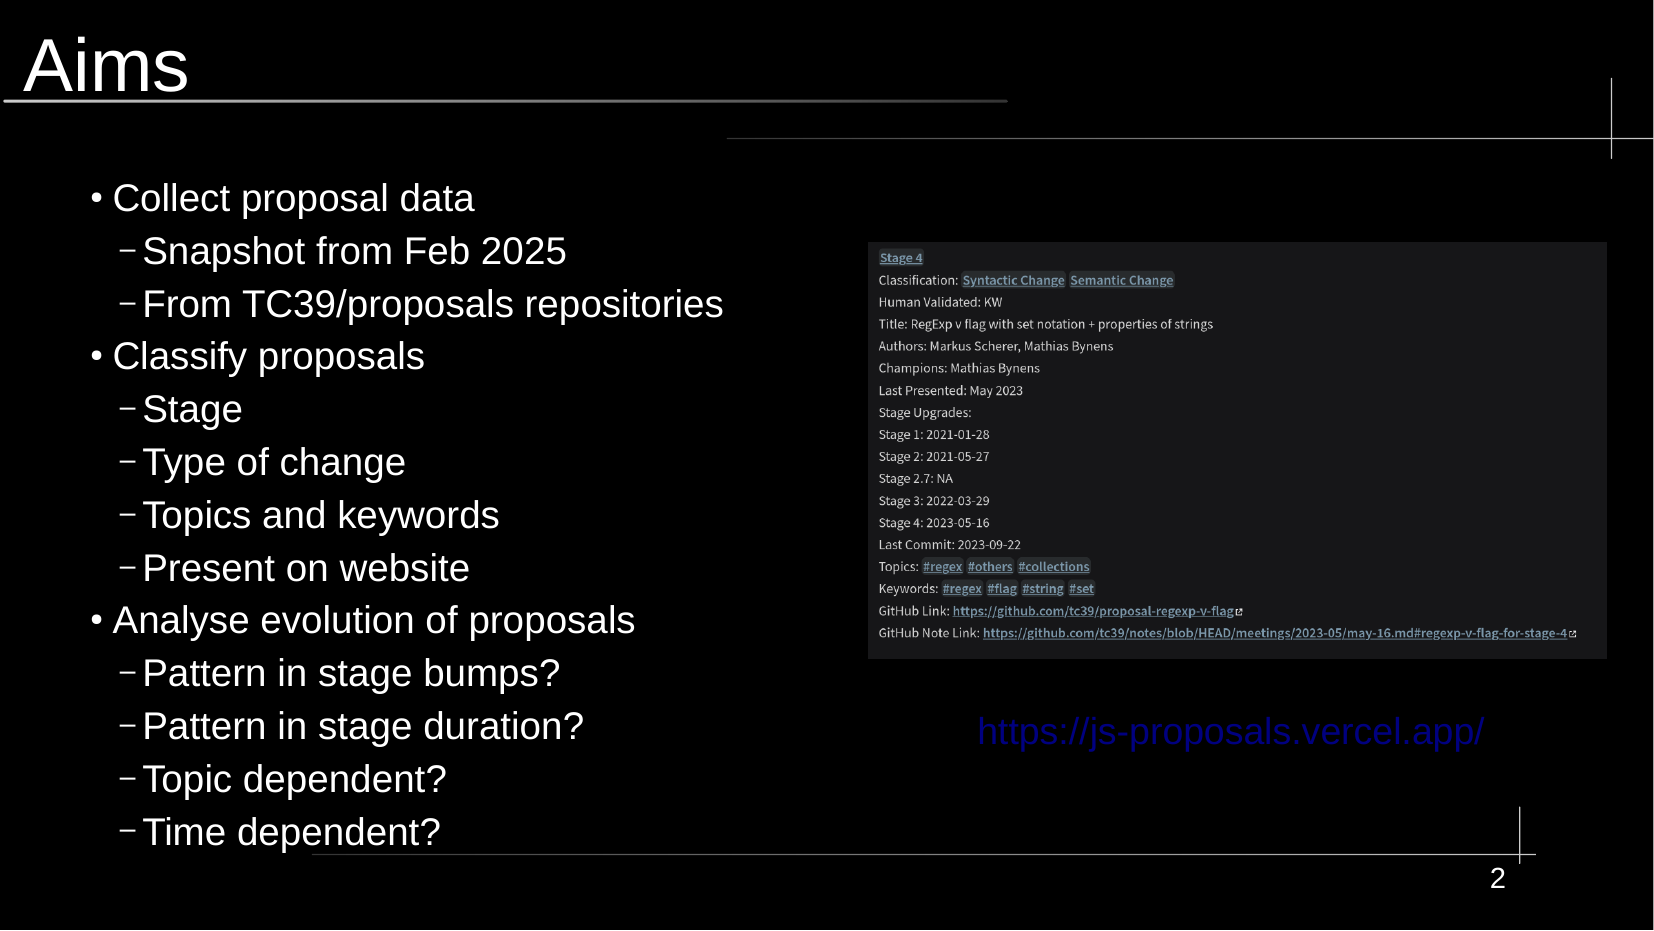

# Aims
Collect proposal data
Snapshot from Feb 2025
From TC39/proposals repositories
Classify proposals
Stage
Type of change
Topics and keywords
Present on website
Analyse evolution of proposals
Pattern in stage bumps?
Pattern in stage duration?
Topic dependent?
Time dependent?
https://js-proposals.vercel.app/
2